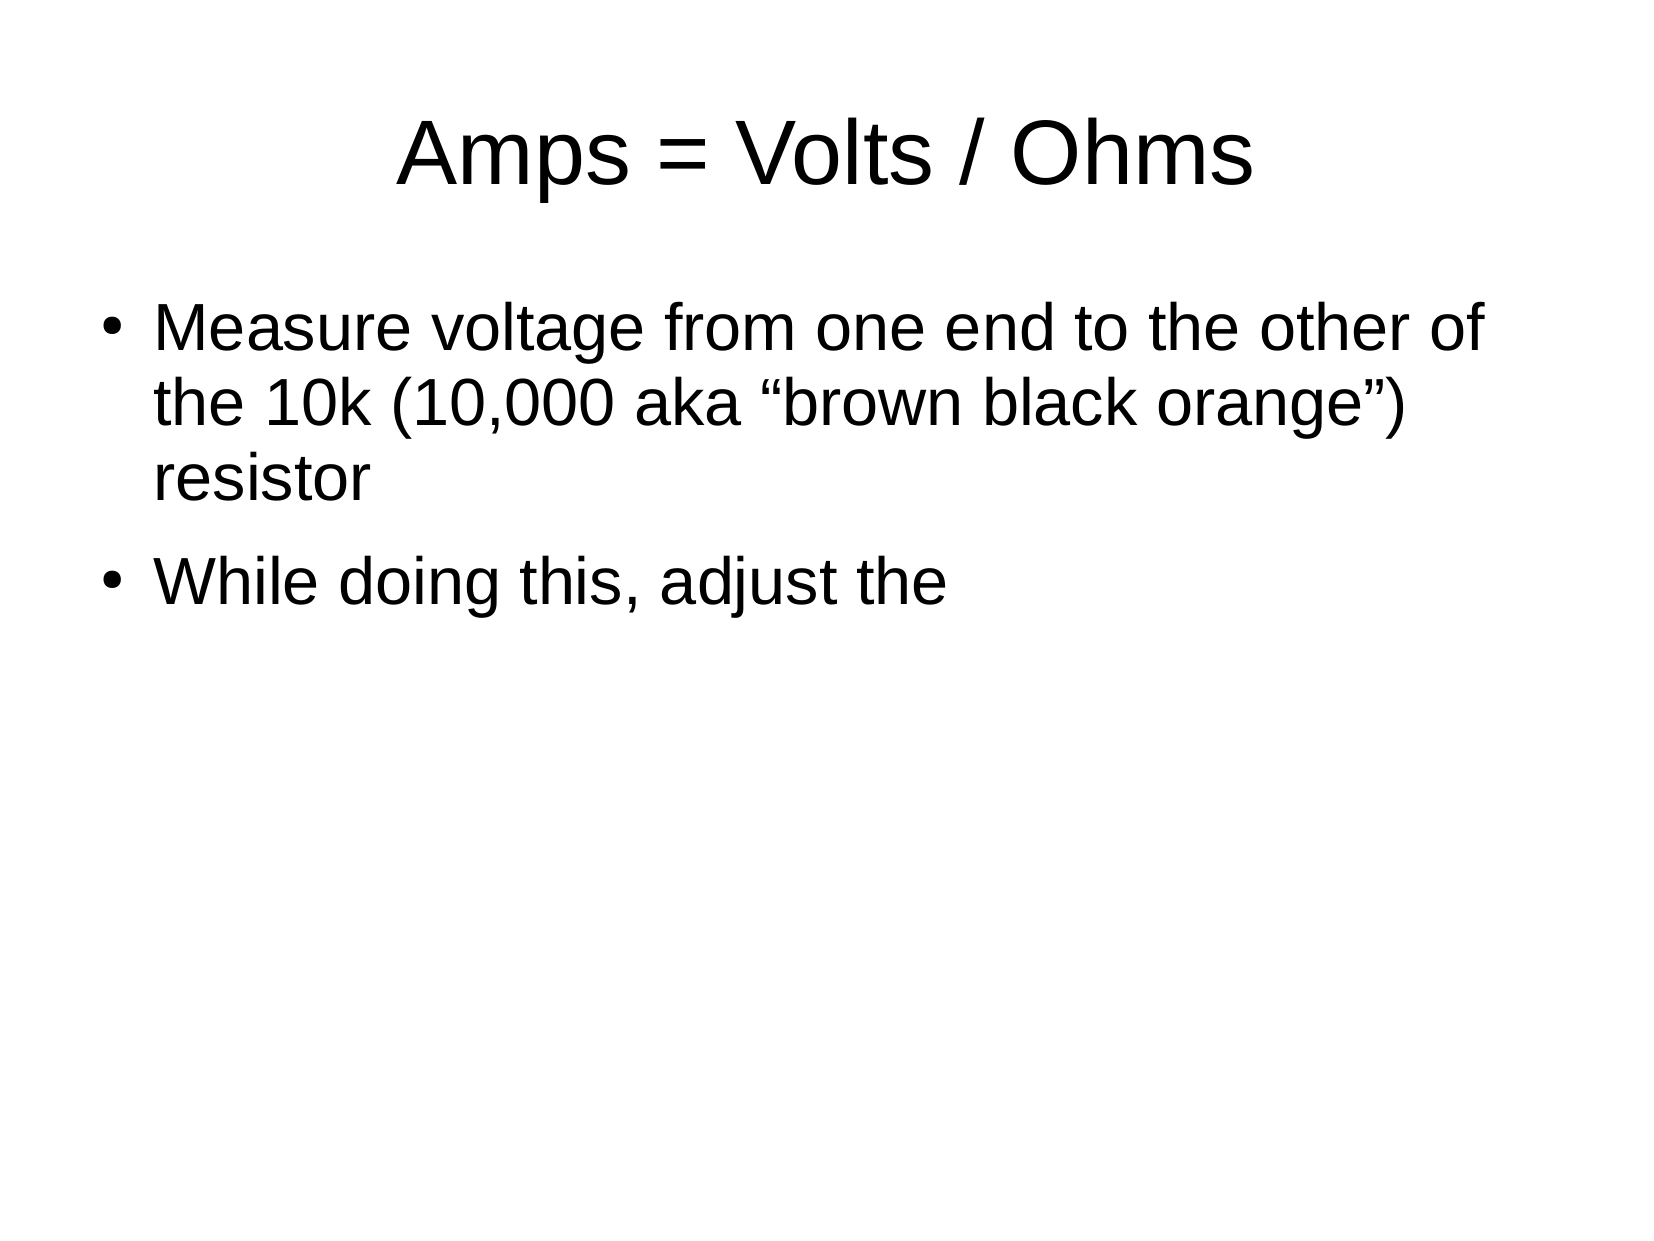

# Amps = Volts / Ohms
Measure voltage from one end to the other of the 10k (10,000 aka “brown black orange”) resistor
While doing this, adjust the